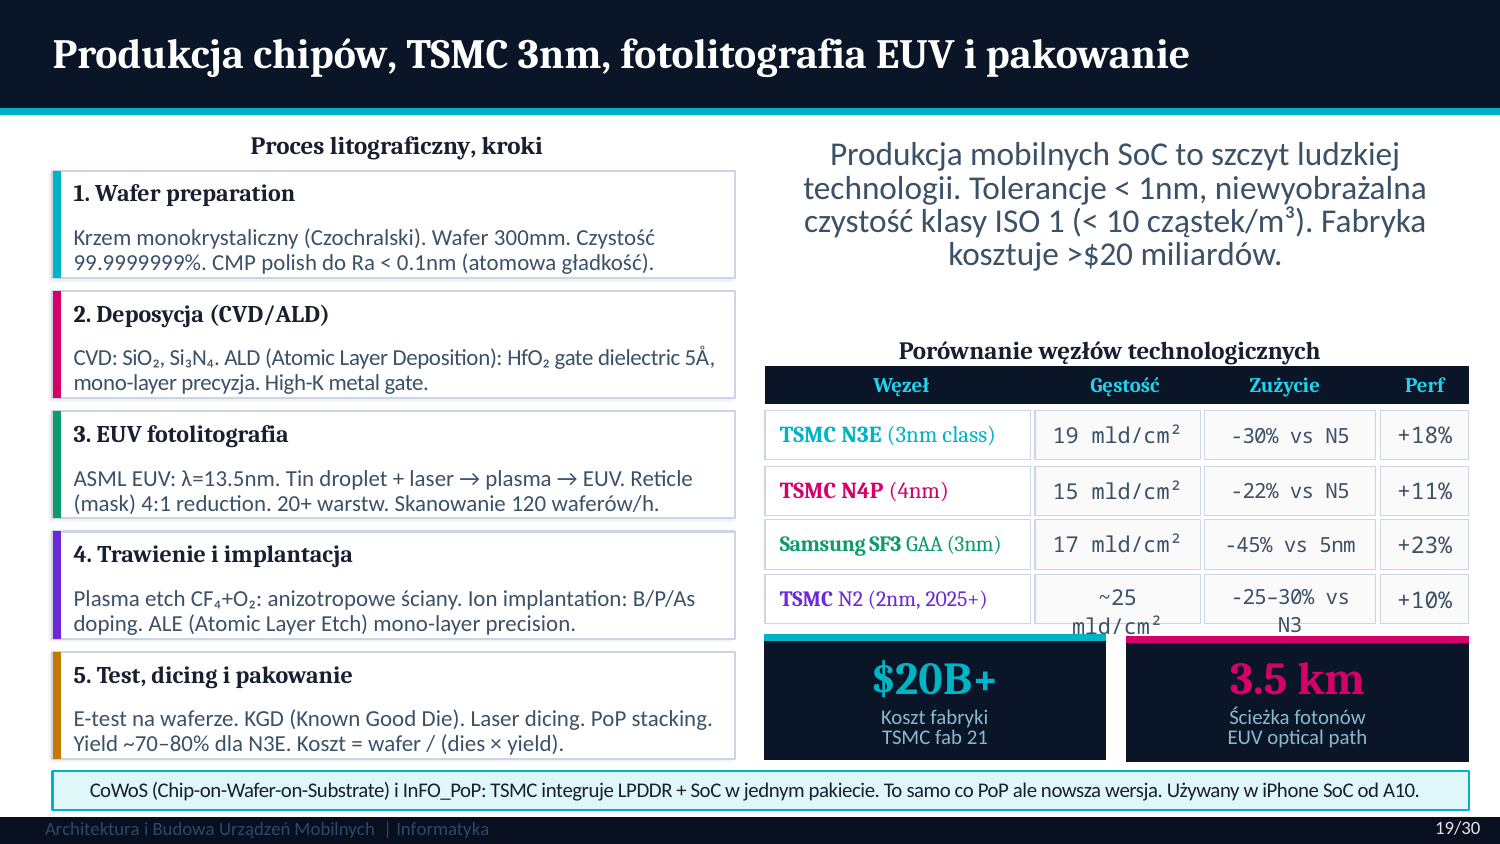

Produkcja chipów, TSMC 3nm, fotolitografia EUV i pakowanie
Produkcja mobilnych SoC to szczyt ludzkiej technologii. Tolerancje < 1nm, niewyobrażalna czystość klasy ISO 1 (< 10 cząstek/m³). Fabryka kosztuje >$20 miliardów.
Proces litograficzny, kroki
1. Wafer preparation
Krzem monokrystaliczny (Czochralski). Wafer 300mm. Czystość 99.9999999%. CMP polish do Ra < 0.1nm (atomowa gładkość).
2. Deposycja (CVD/ALD)
CVD: SiO₂, Si₃N₄. ALD (Atomic Layer Deposition): HfO₂ gate dielectric 5Å, mono-layer precyzja. High-K metal gate.
3. EUV fotolitografia
ASML EUV: λ=13.5nm. Tin droplet + laser → plasma → EUV. Reticle (mask) 4:1 reduction. 20+ warstw. Skanowanie 120 waferów/h.
4. Trawienie i implantacja
Plasma etch CF₄+O₂: anizotropowe ściany. Ion implantation: B/P/As doping. ALE (Atomic Layer Etch) mono-layer precision.
5. Test, dicing i pakowanie
E-test na waferze. KGD (Known Good Die). Laser dicing. PoP stacking. Yield ~70–80% dla N3E. Koszt = wafer / (dies × yield).
Porównanie węzłów technologicznych
Gęstość
Zużycie
Węzeł
Perf
TSMC N3E (3nm class)
19 mld/cm²
-30% vs N5
+18%
TSMC N4P (4nm)
15 mld/cm²
-22% vs N5
+11%
Samsung SF3 GAA (3nm)
17 mld/cm²
-45% vs 5nm
+23%
TSMC N2 (2nm, 2025+)
~25 mld/cm²
-25–30% vs N3
+10%
3.5 km
$20B+
Ścieżka fotonów
EUV optical path
Koszt fabryki
TSMC fab 21
CoWoS (Chip-on-Wafer-on-Substrate) i InFO_PoP: TSMC integruje LPDDR + SoC w jednym pakiecie. To samo co PoP ale nowsza wersja. Używany w iPhone SoC od A10.
Architektura i Budowa Urządzeń Mobilnych | Informatyka